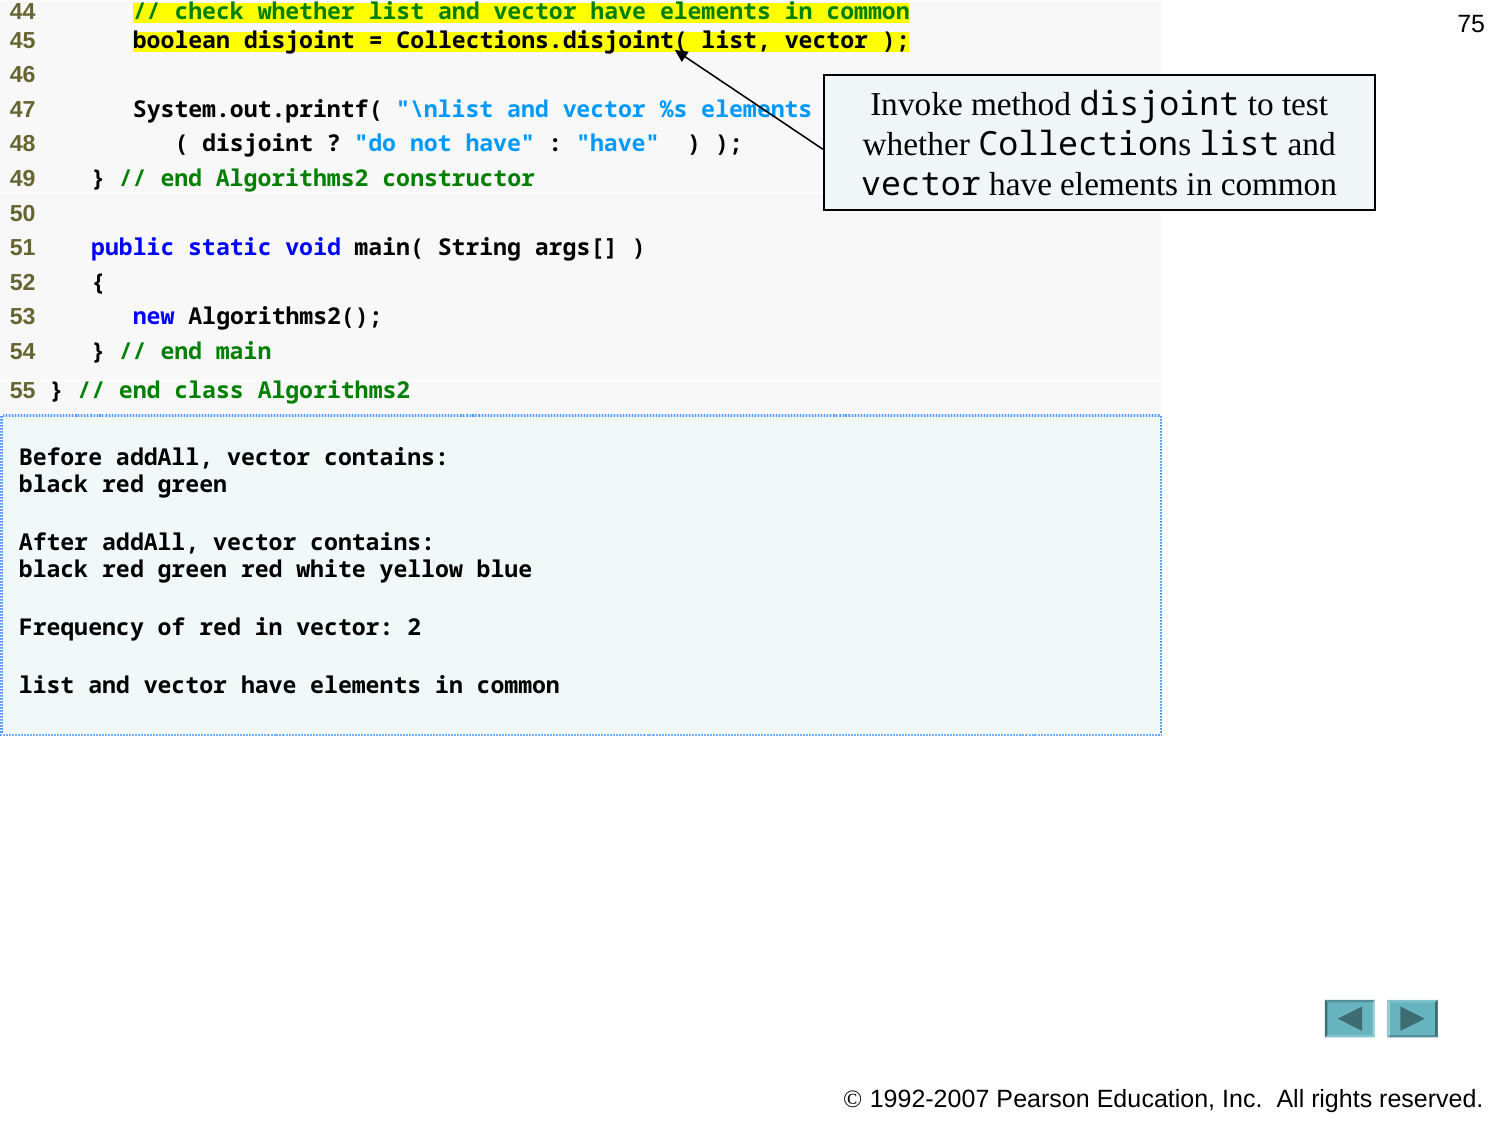

#
Invoke method disjoint to test whether Collections list and vector have elements in common